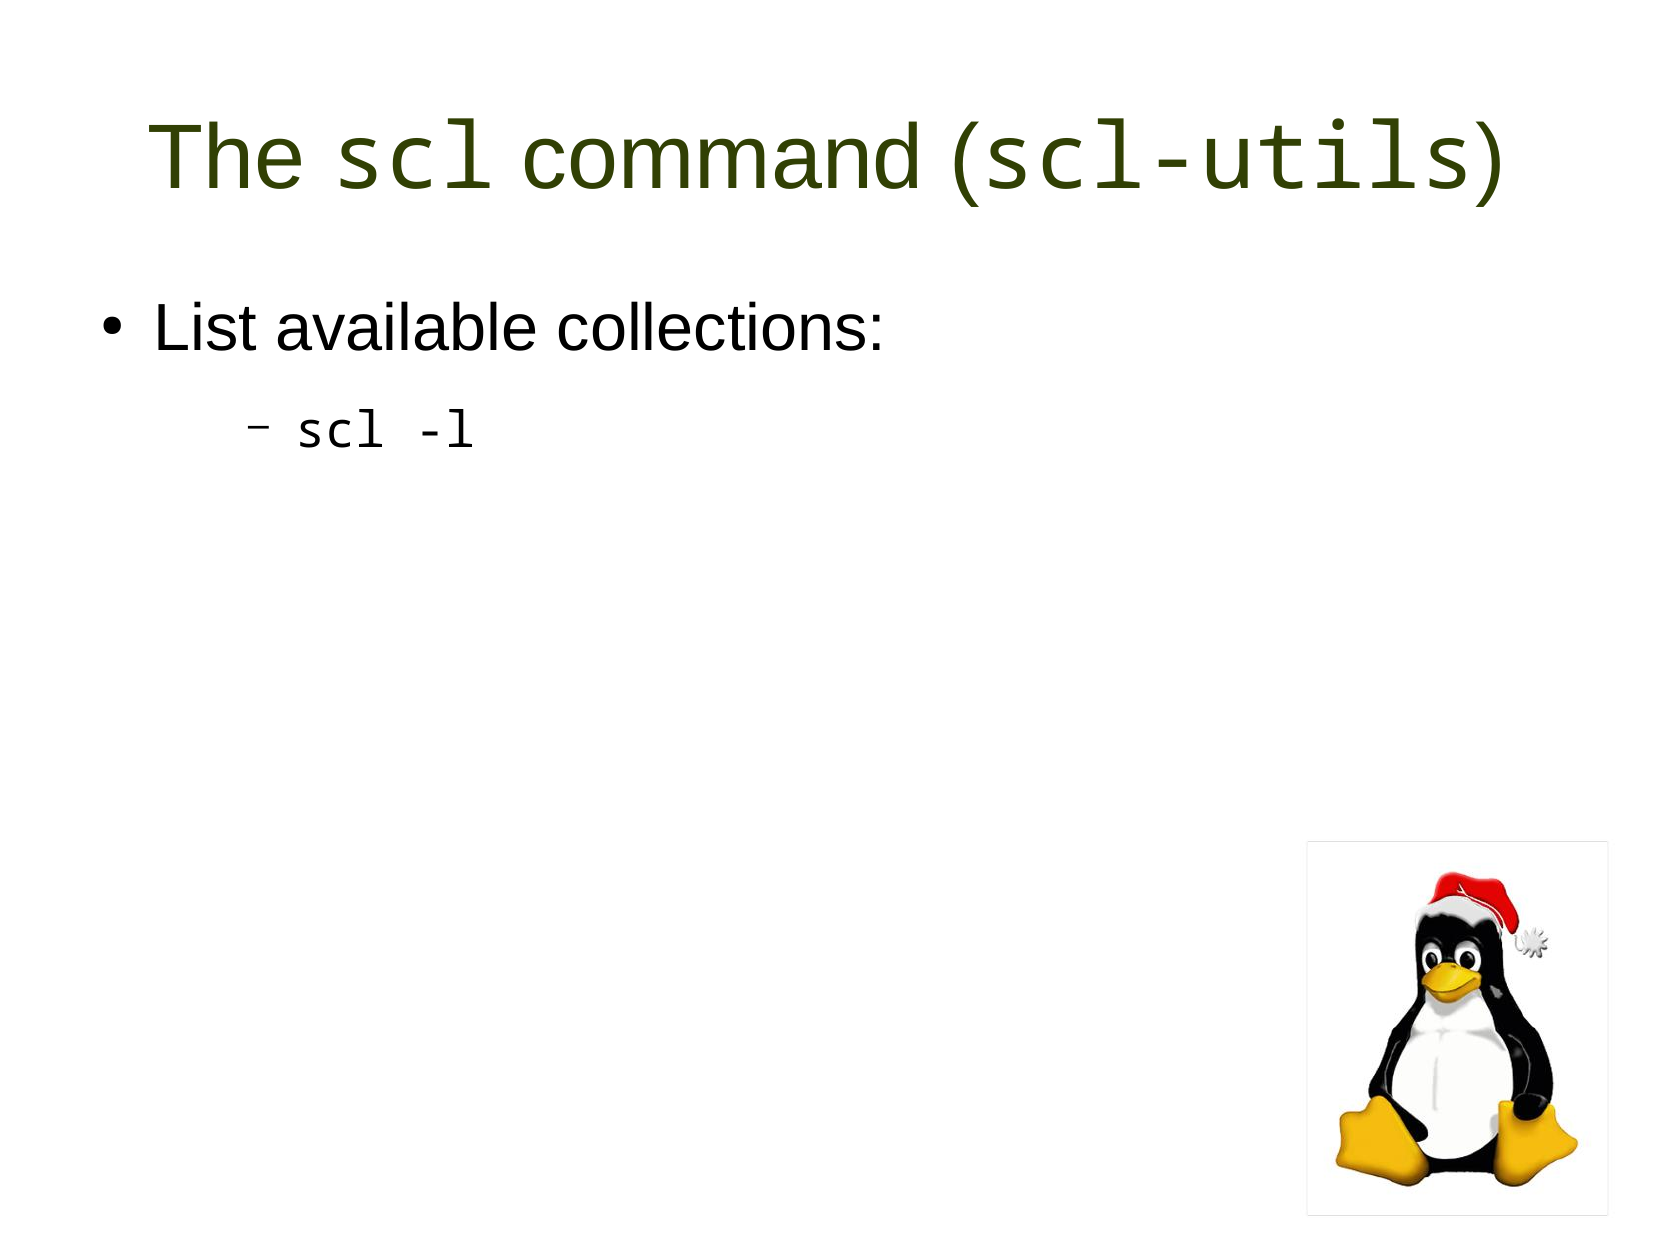

# The scl command (scl-utils)
List available collections:
scl -l